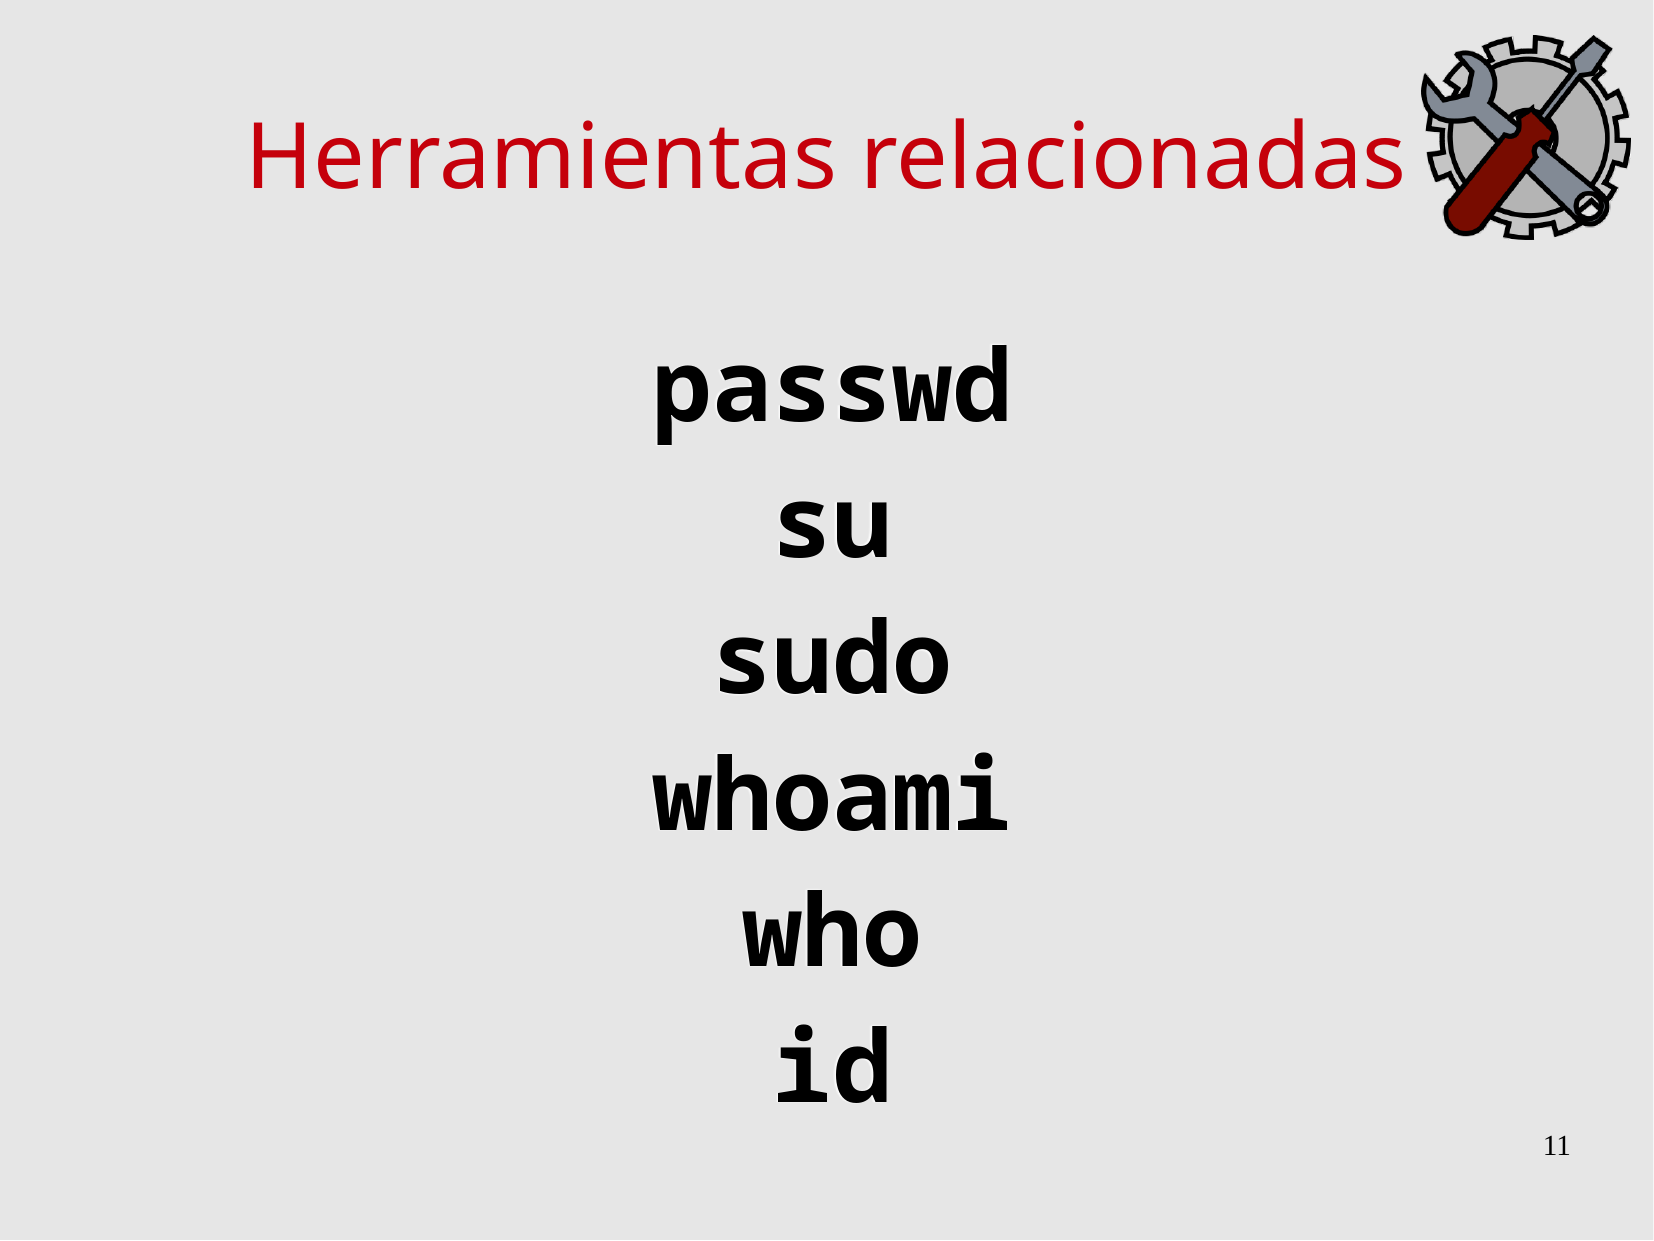

# Herramientas relacionadas
passwd
su
sudo
whoami
who
id
11